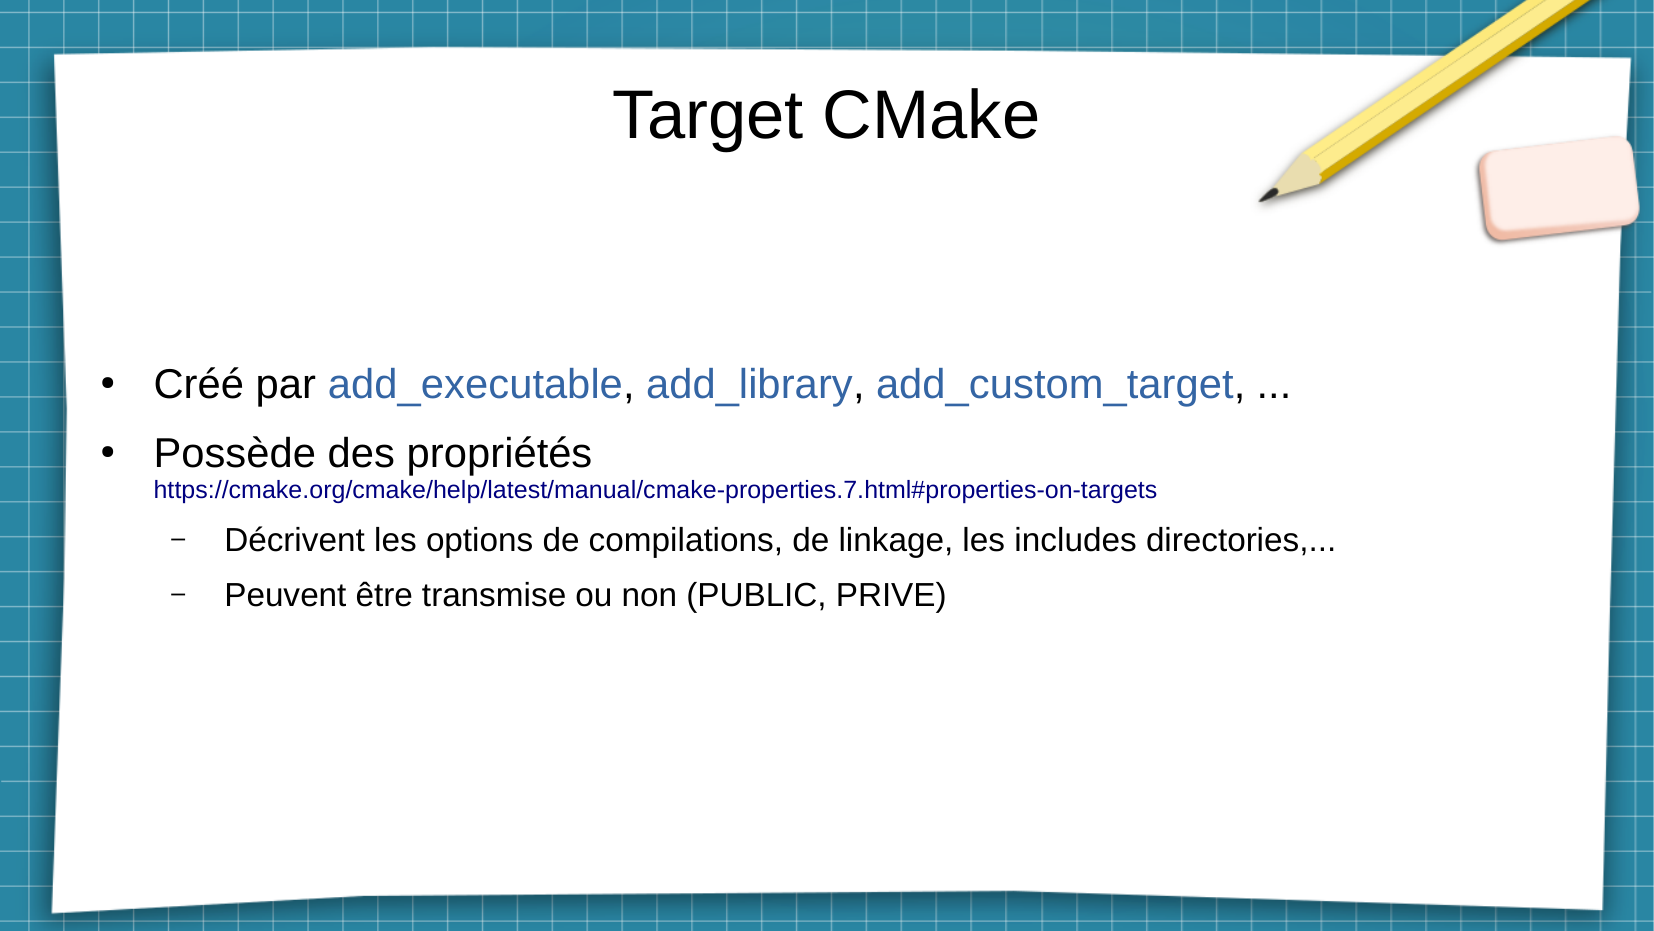

# Target CMake
Créé par add_executable, add_library, add_custom_target, ...
Possède des propriétés
https://cmake.org/cmake/help/latest/manual/cmake-properties.7.html#properties-on-targets
Décrivent les options de compilations, de linkage, les includes directories,...
Peuvent être transmise ou non (PUBLIC, PRIVE)